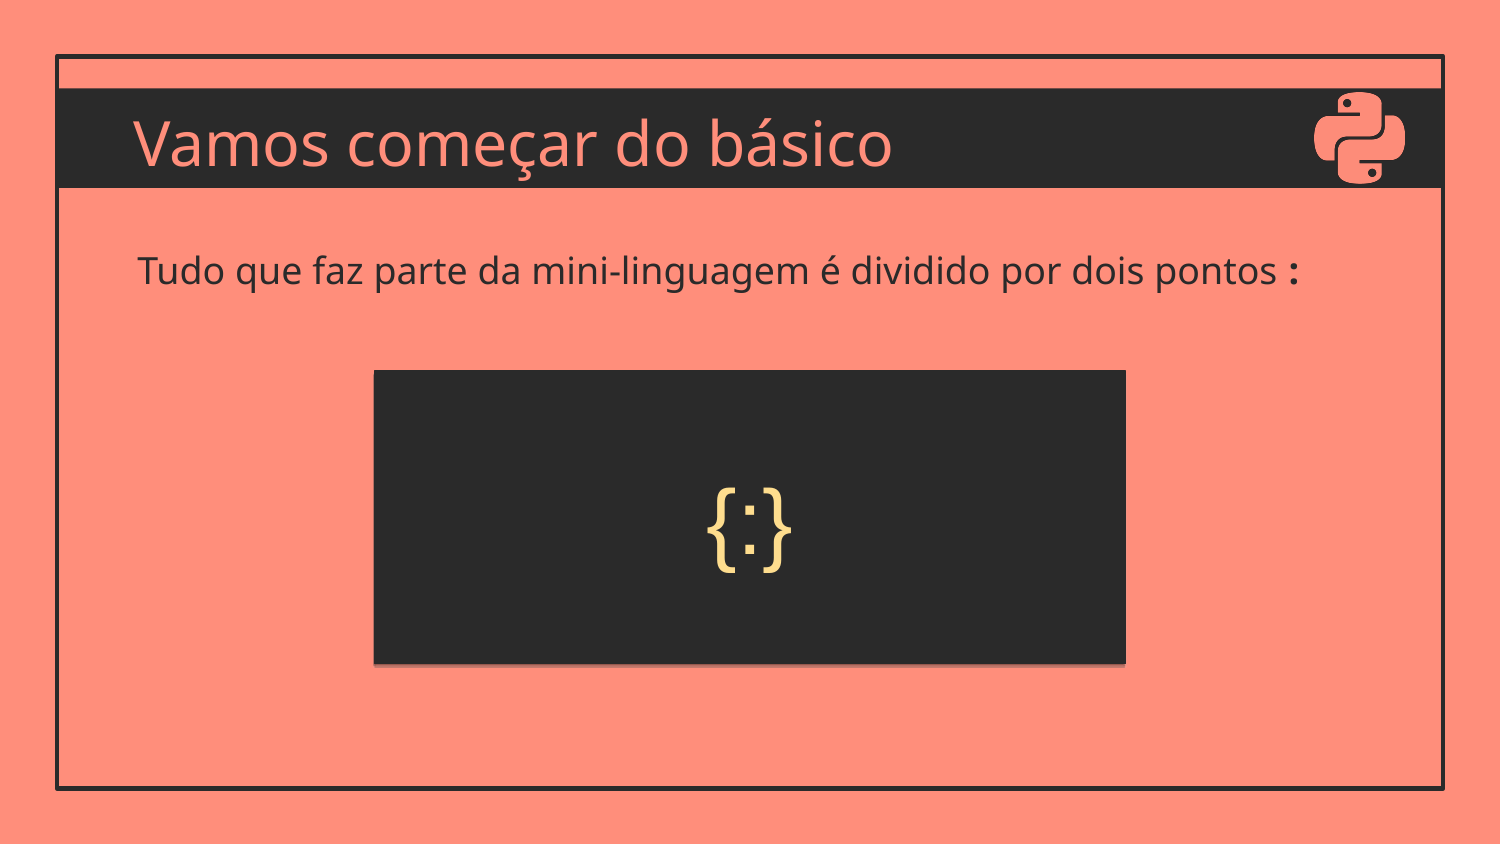

# Vamos começar do básico
Tudo que faz parte da mini-linguagem é dividido por dois pontos :
{:}